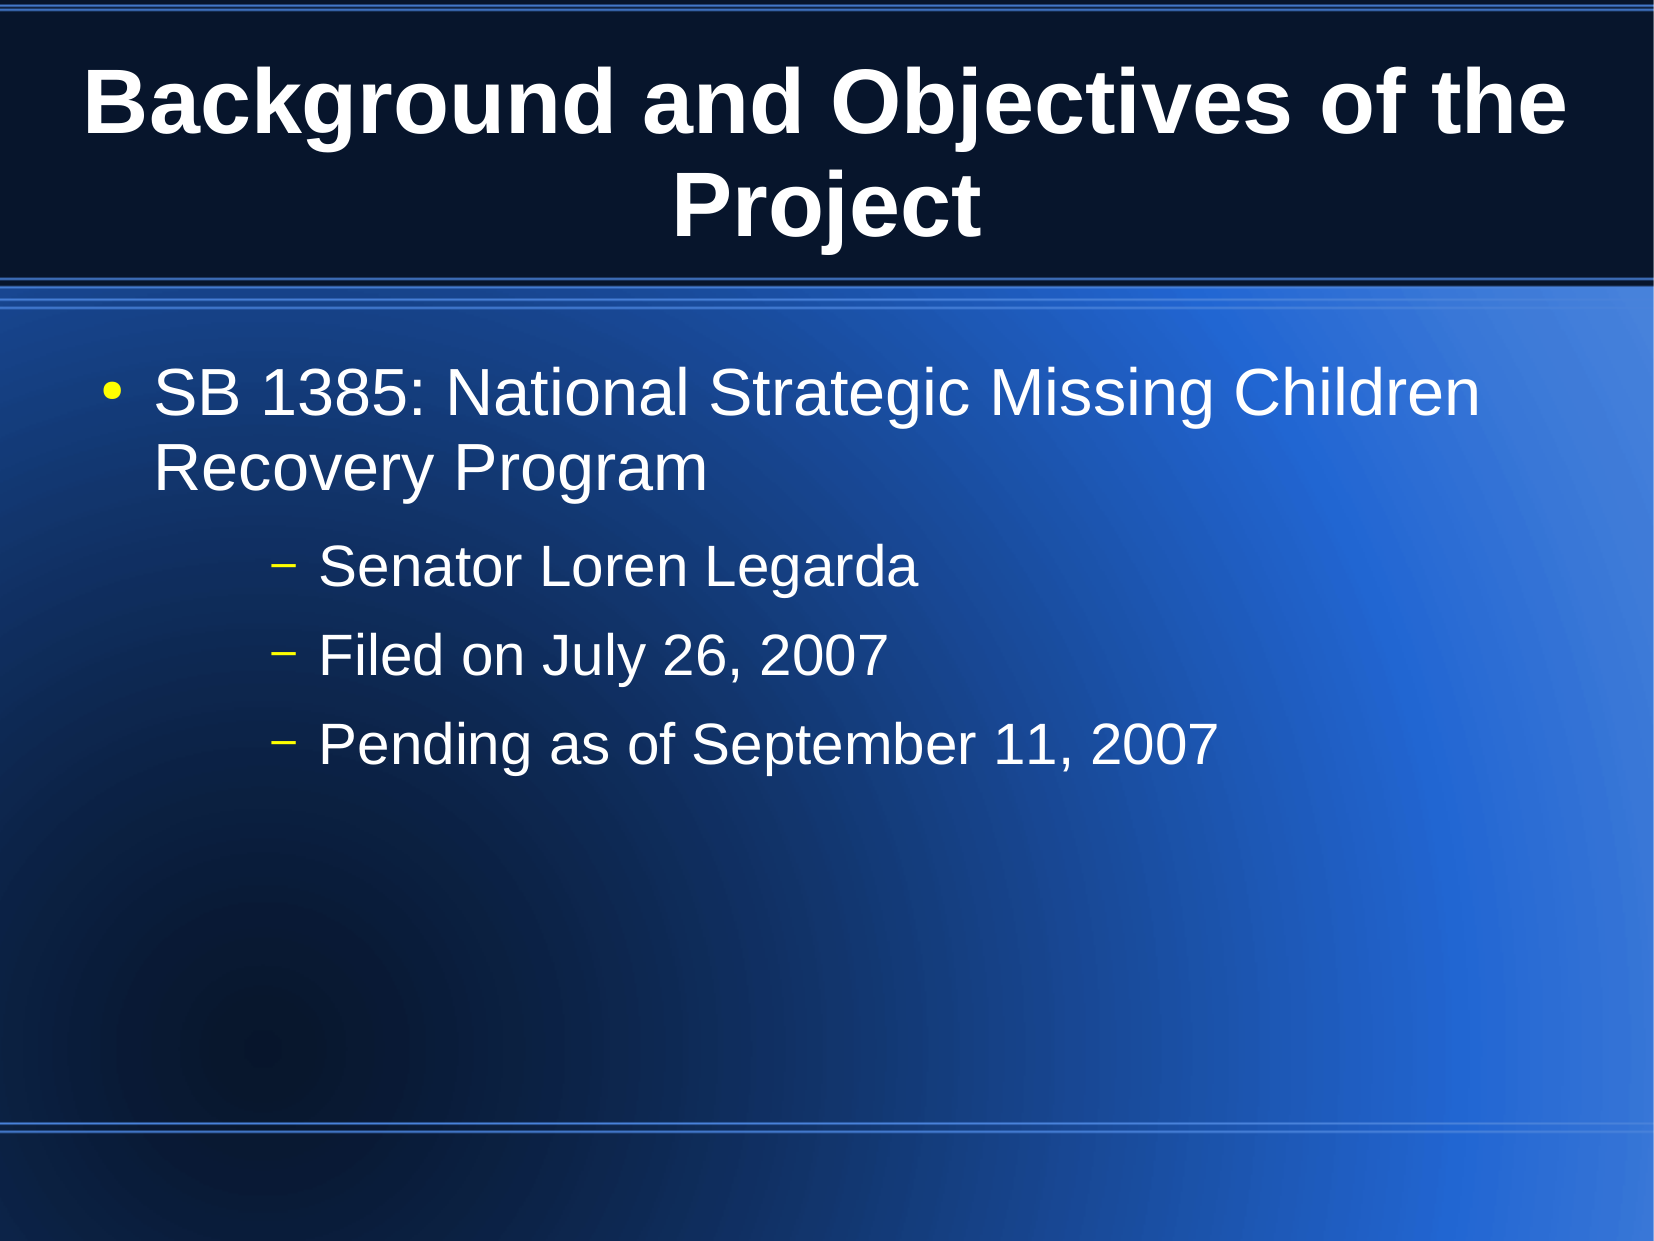

# Background and Objectives of the Project
SB 1385: National Strategic Missing Children Recovery Program
Senator Loren Legarda
Filed on July 26, 2007
Pending as of September 11, 2007